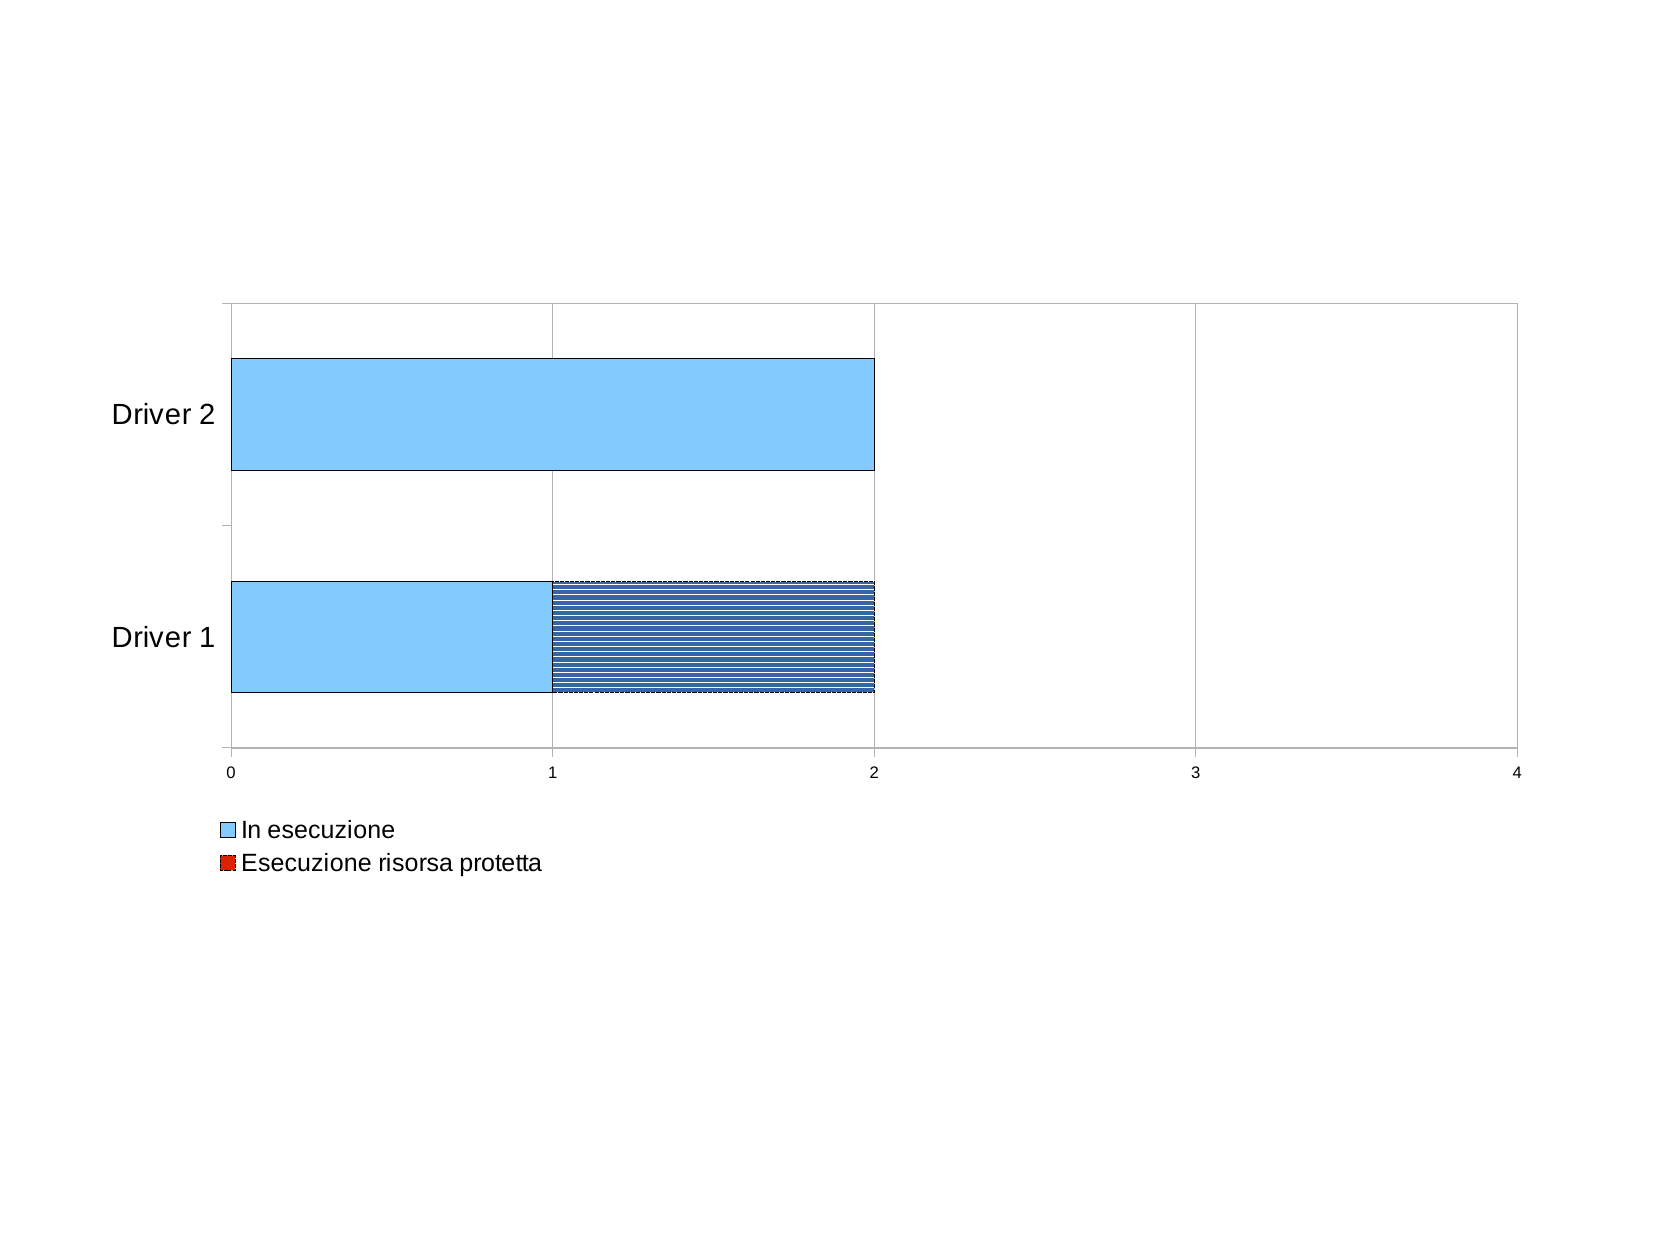

#
### Chart
| Category | In esecuzione | Esecuzione risorsa protetta |
|---|---|---|
| Driver 1 | 1.0 | 1.0 |
| Driver 2 | 2.0 | 0.0 |